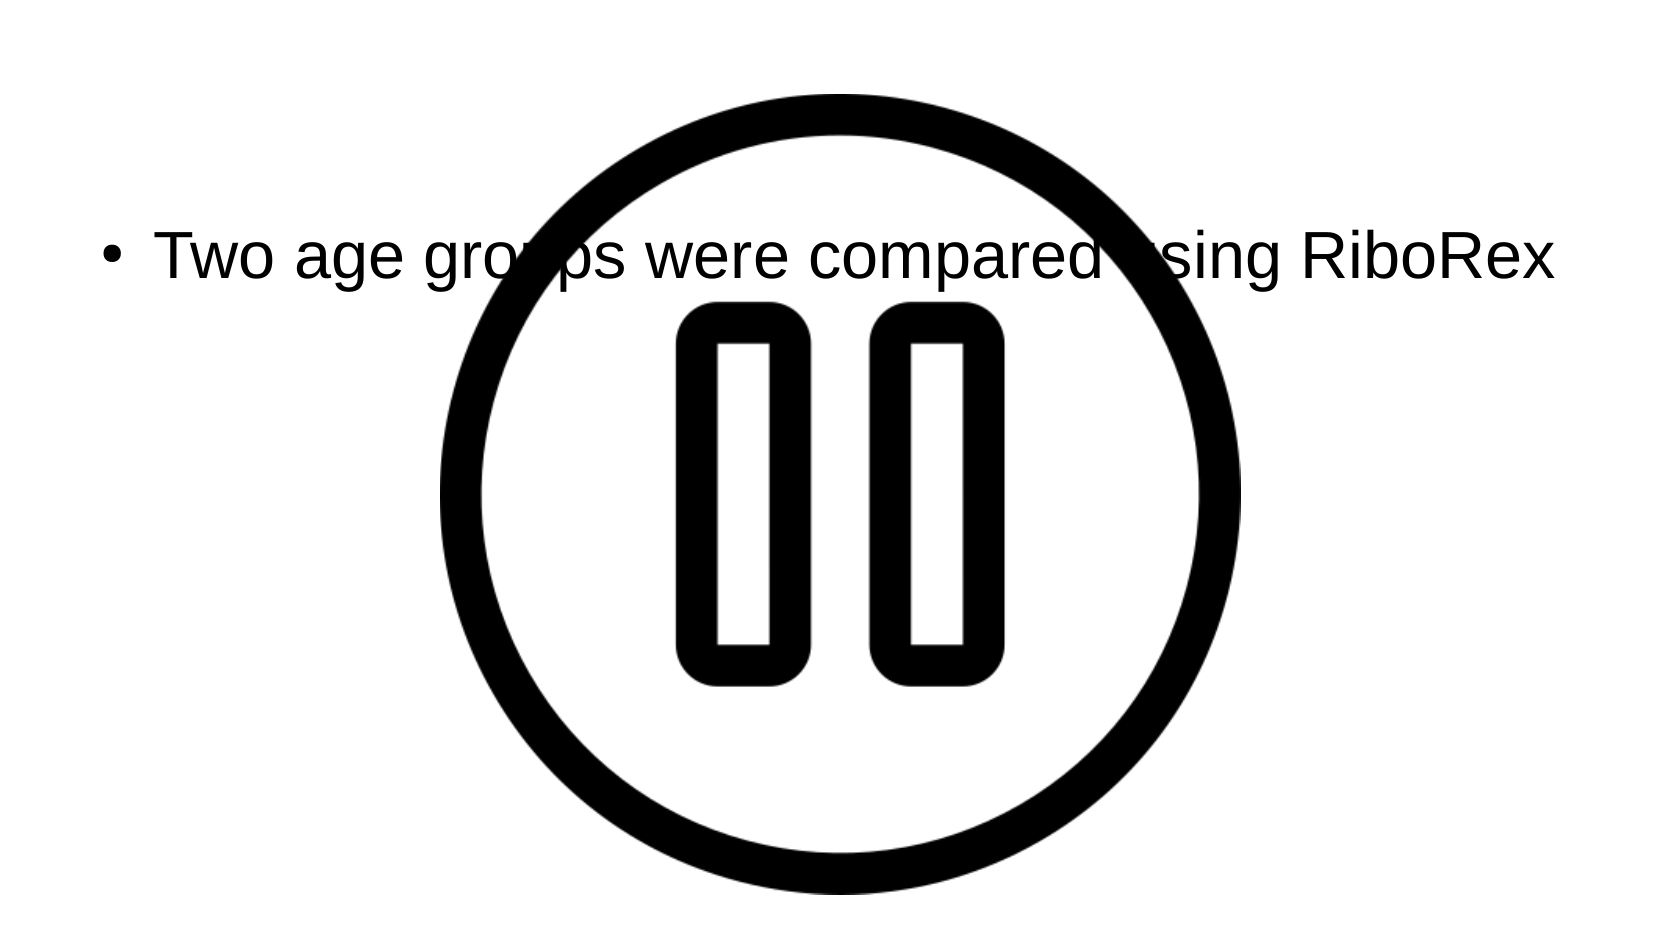

#
Two age groups were compared using RiboRex